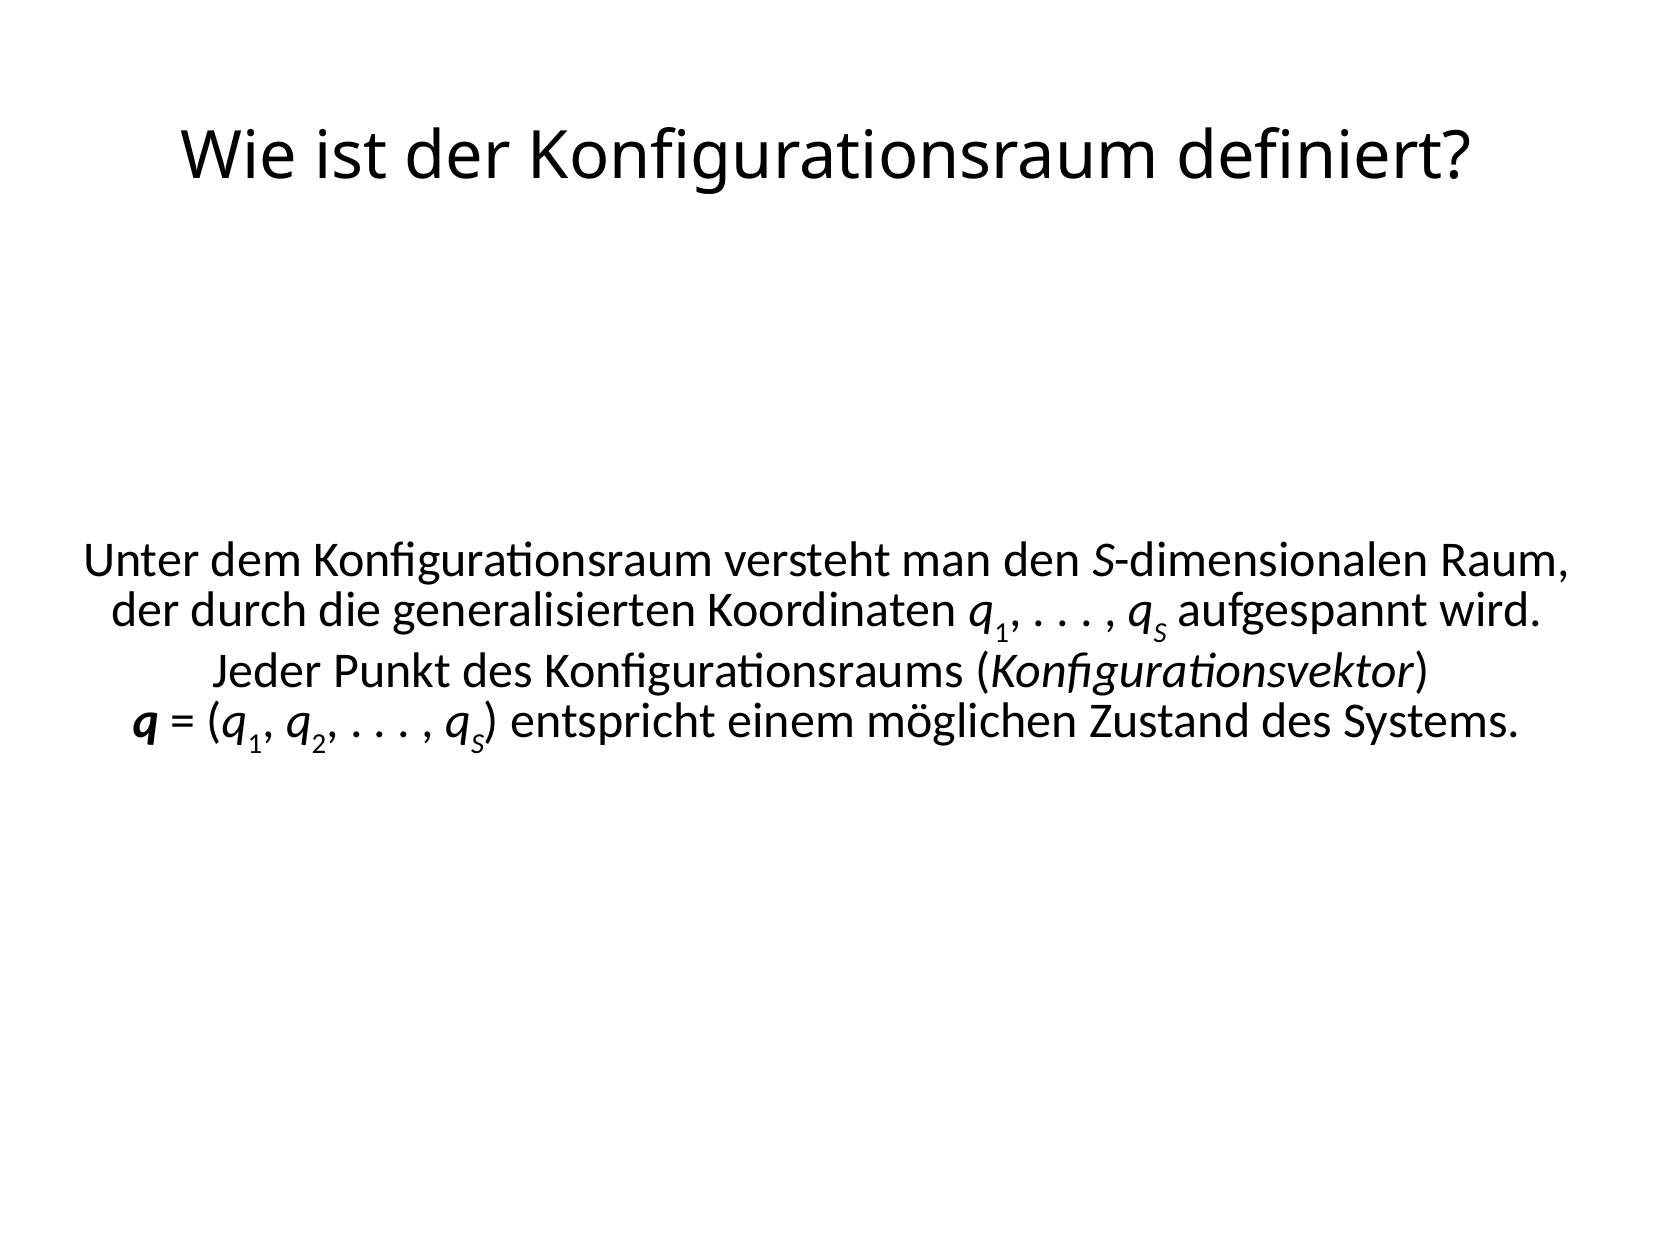

# Wie ist der Konfigurationsraum definiert?
Unter dem Konfigurationsraum versteht man den S-dimensionalen Raum, der durch die generalisierten Koordinaten q1, . . . , qS aufgespannt wird.
Jeder Punkt des Konfigurationsraums (Konfigurationsvektor) q = (q1, q2, . . . , qS) entspricht einem möglichen Zustand des Systems.